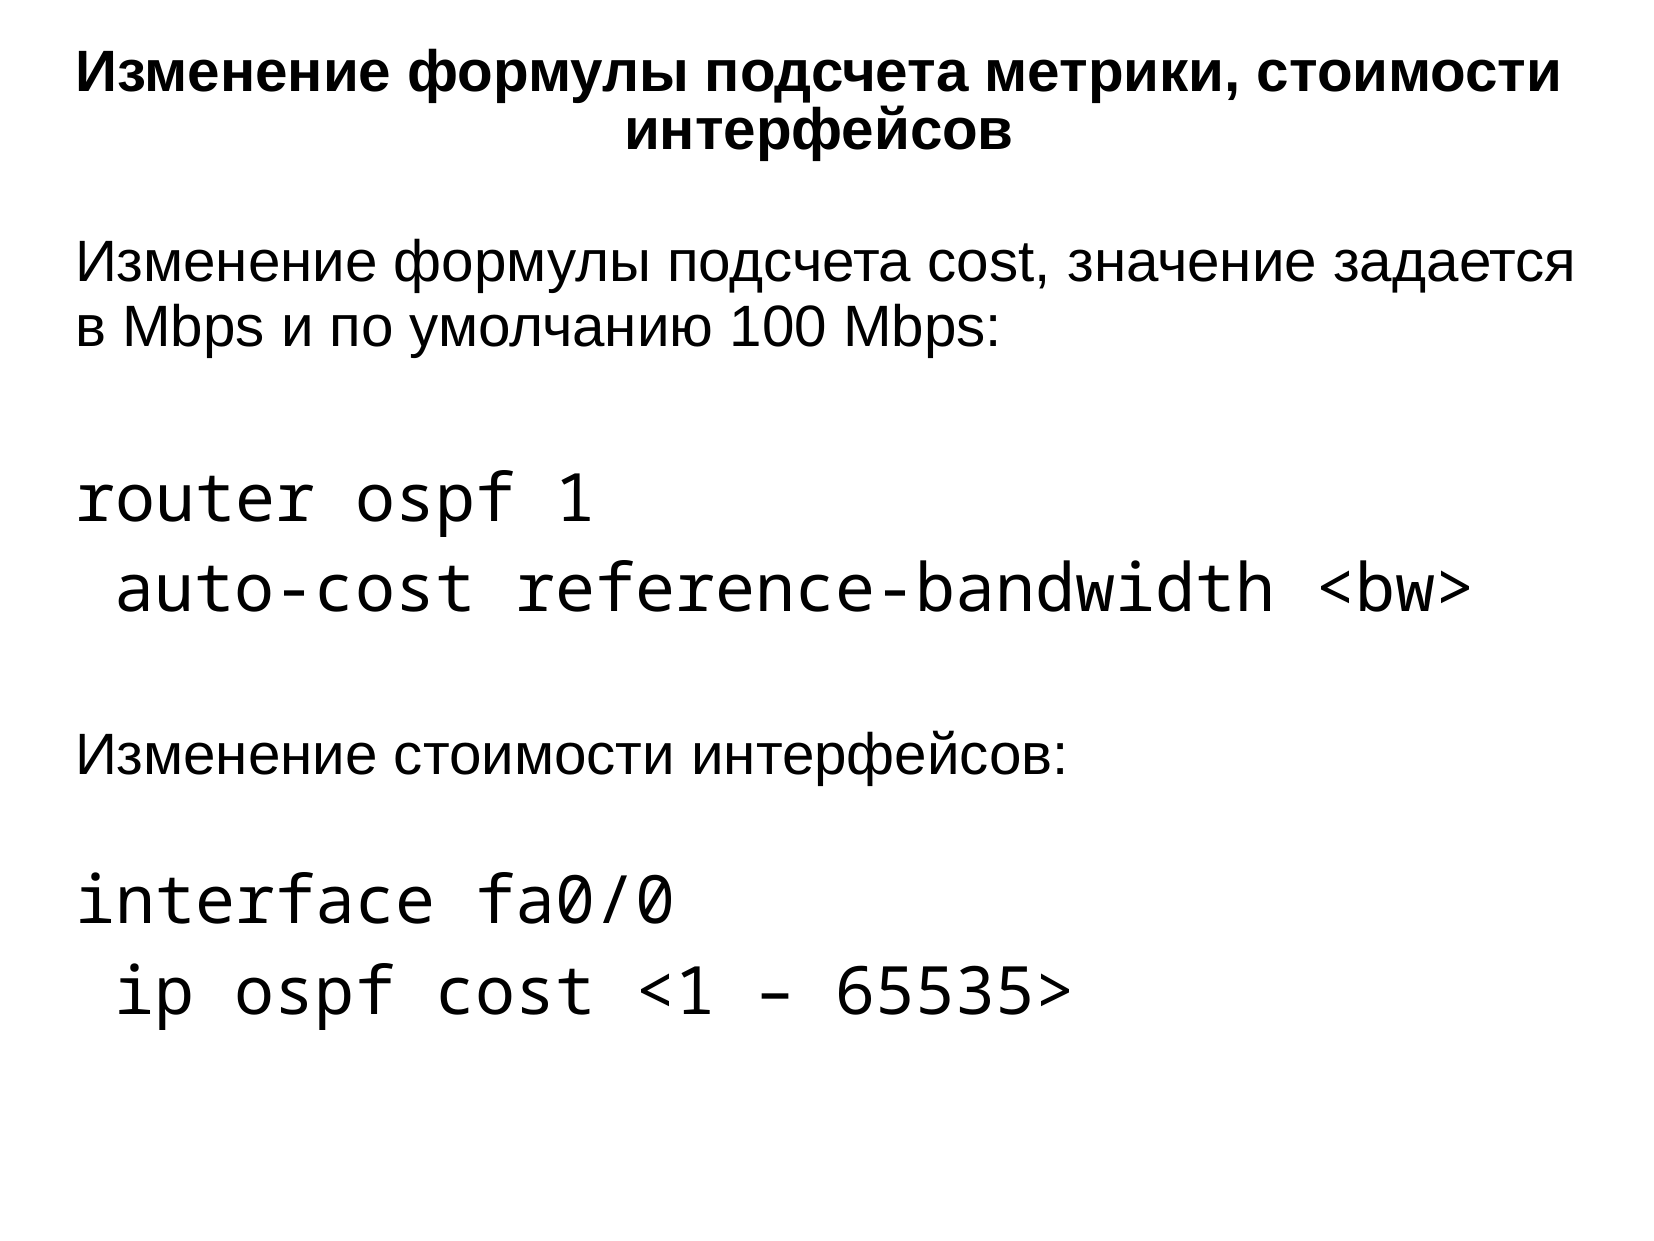

Изменение формулы подсчета метрики, стоимости интерфейсов
# Изменение формулы подсчета cost, значение задается в Mbps и по умолчанию 100 Mbps:
router ospf 1
 auto-cost reference-bandwidth <bw>
Изменение стоимости интерфейсов:
interface fa0/0
 ip ospf cost <1 – 65535>